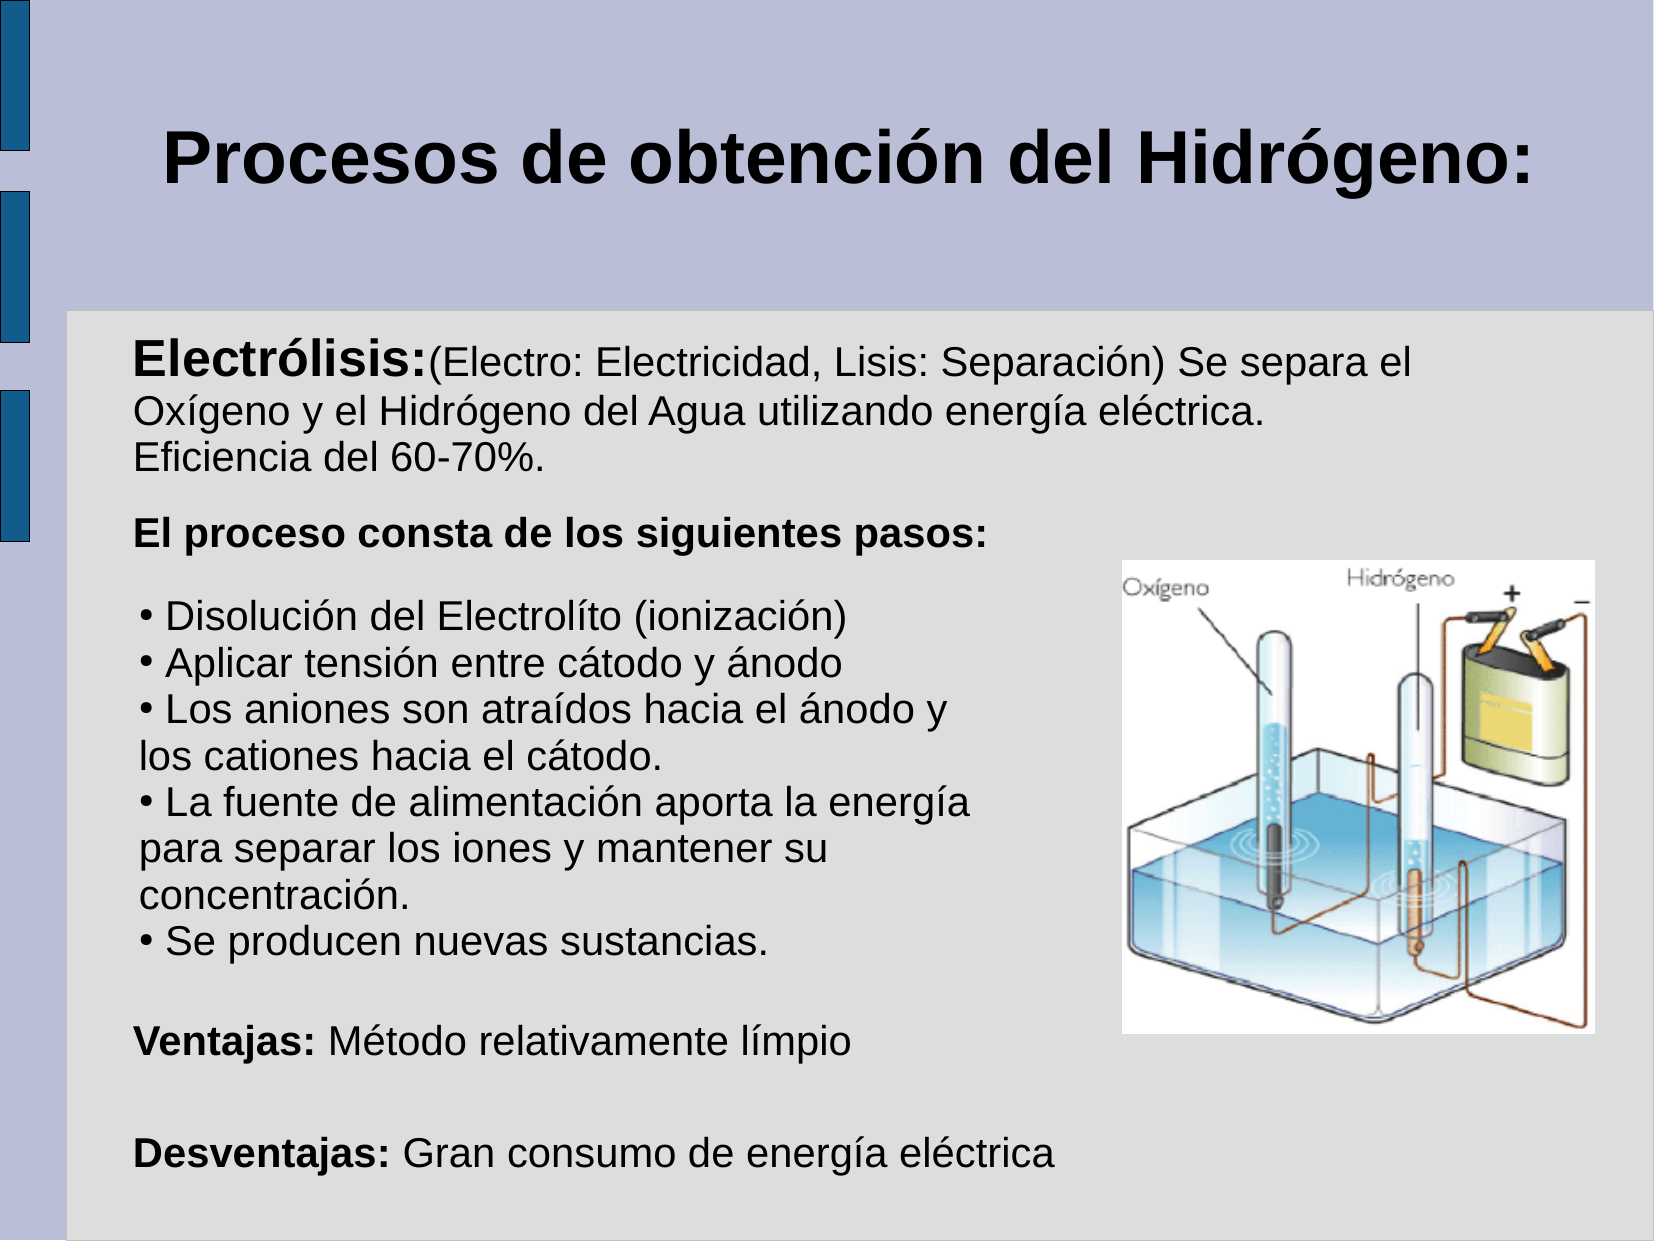

Procesos de obtención del Hidrógeno:
Electrólisis:(Electro: Electricidad, Lisis: Separación) Se separa el Oxígeno y el Hidrógeno del Agua utilizando energía eléctrica. Eficiencia del 60-70%.
El proceso consta de los siguientes pasos:
 Disolución del Electrolíto (ionización)
 Aplicar tensión entre cátodo y ánodo
 Los aniones son atraídos hacia el ánodo y los cationes hacia el cátodo.
 La fuente de alimentación aporta la energía para separar los iones y mantener su concentración.
 Se producen nuevas sustancias.
Ventajas: Método relativamente límpio
Desventajas: Gran consumo de energía eléctrica